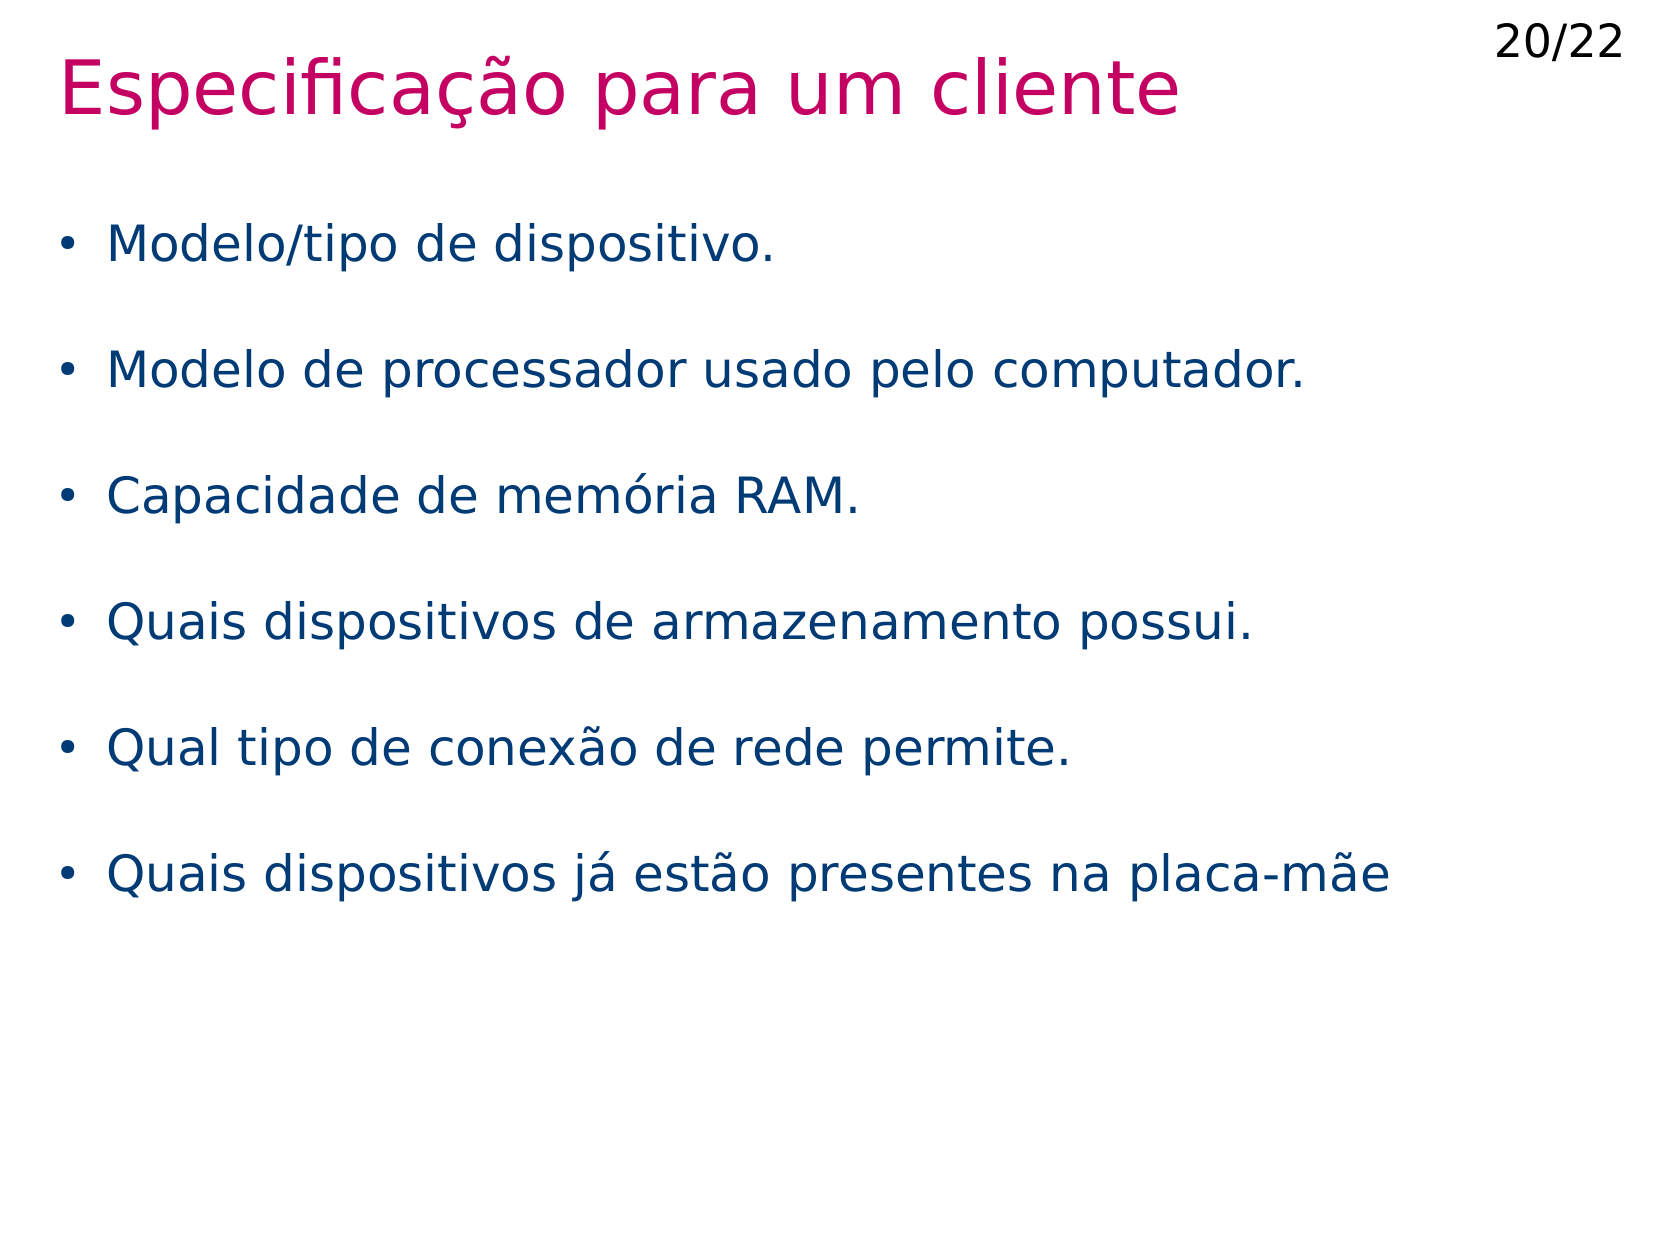

20
# Especificação para um cliente
Modelo/tipo de dispositivo.
Modelo de processador usado pelo computador.
Capacidade de memória RAM.
Quais dispositivos de armazenamento possui.
Qual tipo de conexão de rede permite.
Quais dispositivos já estão presentes na placa-mãe